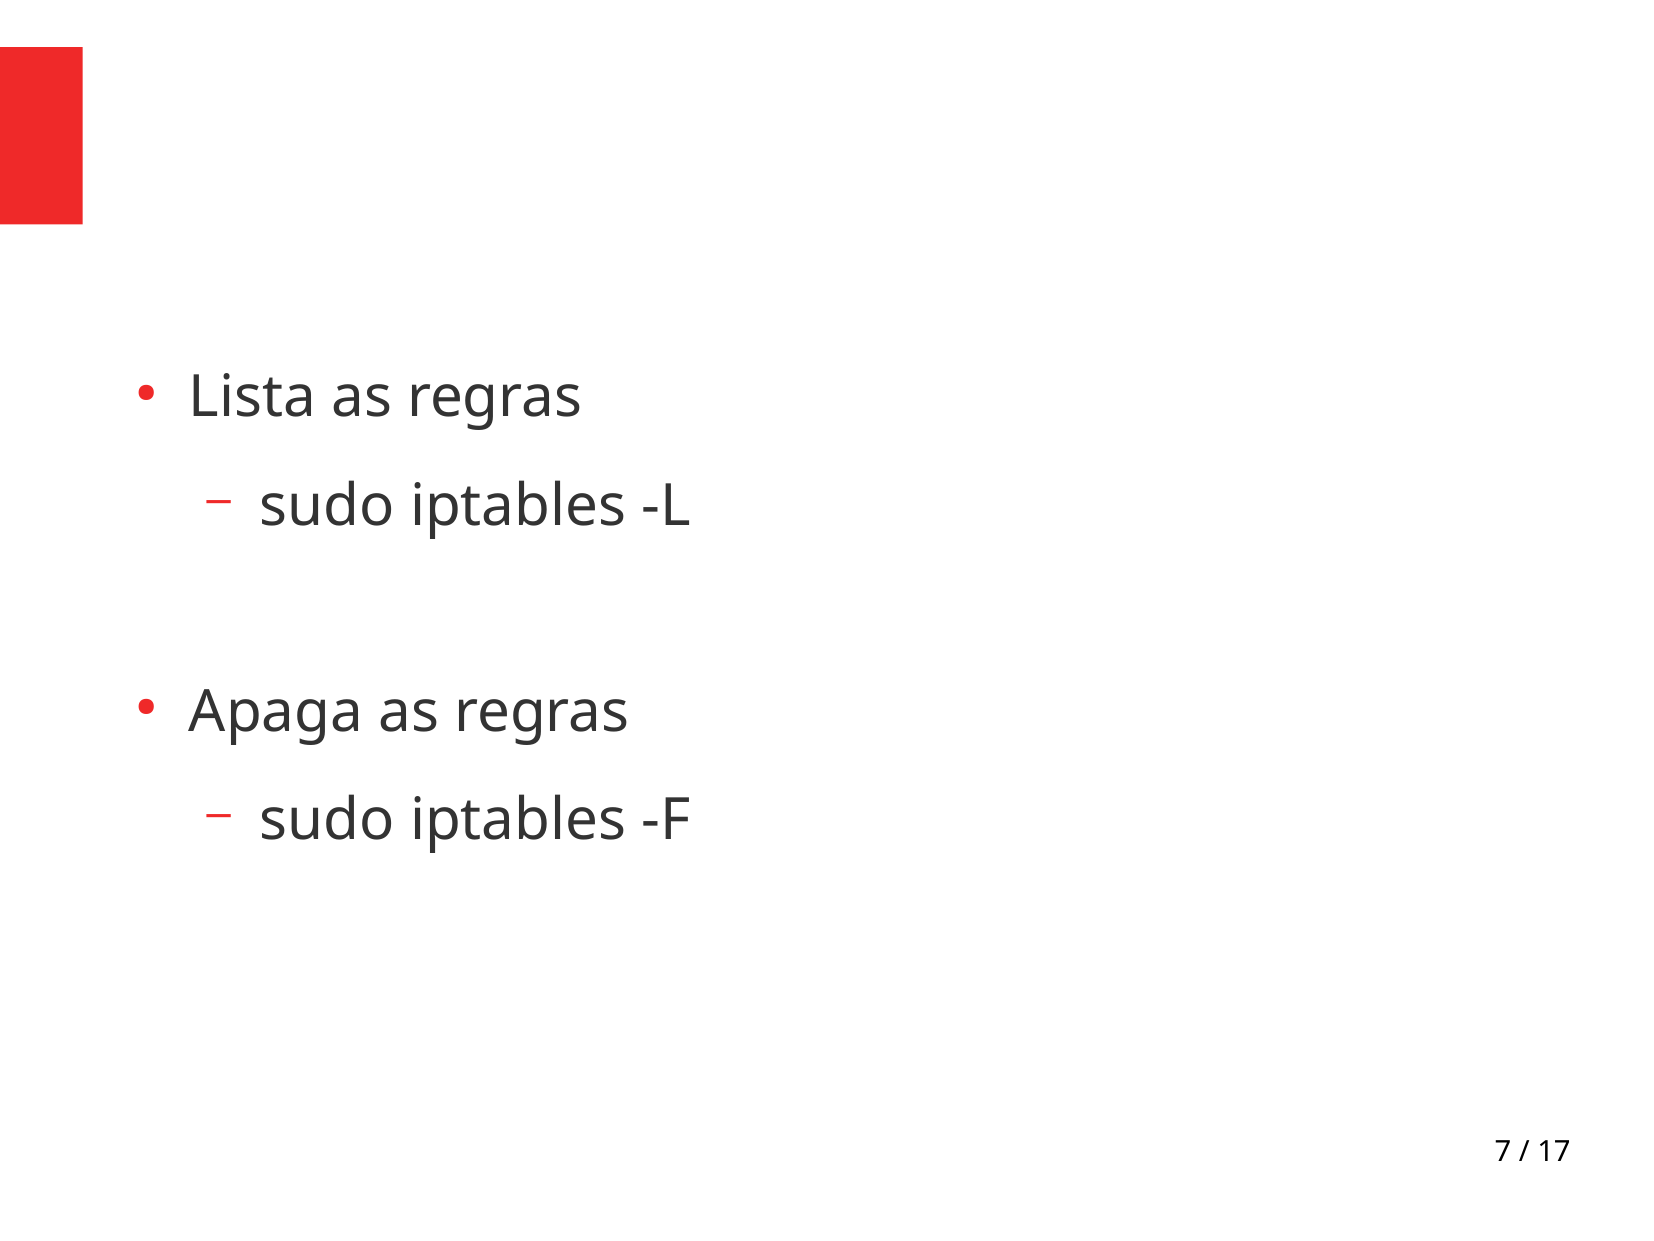

#
Lista as regras
sudo iptables -L
Apaga as regras
sudo iptables -F
7